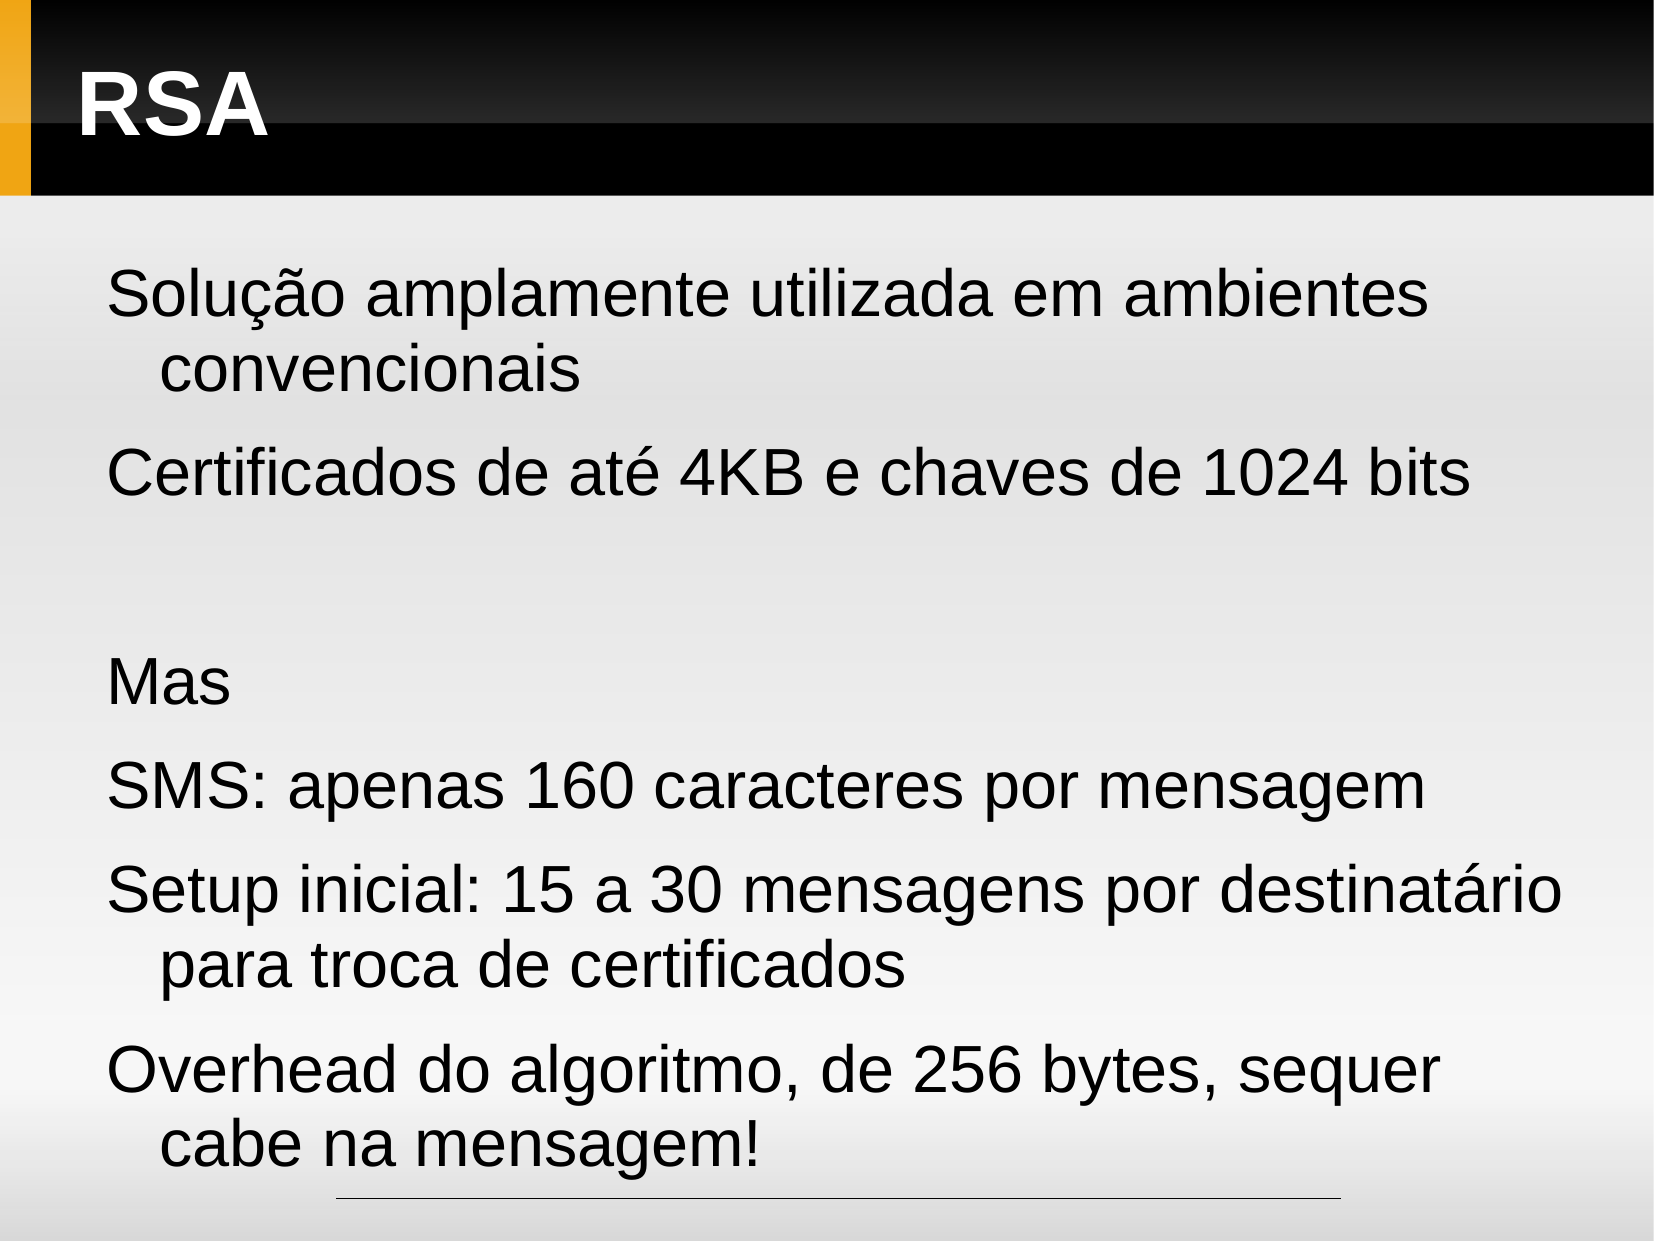

# RSA
Solução amplamente utilizada em ambientes convencionais
Certificados de até 4KB e chaves de 1024 bits
Mas
SMS: apenas 160 caracteres por mensagem
Setup inicial: 15 a 30 mensagens por destinatário para troca de certificados
Overhead do algoritmo, de 256 bytes, sequer cabe na mensagem!